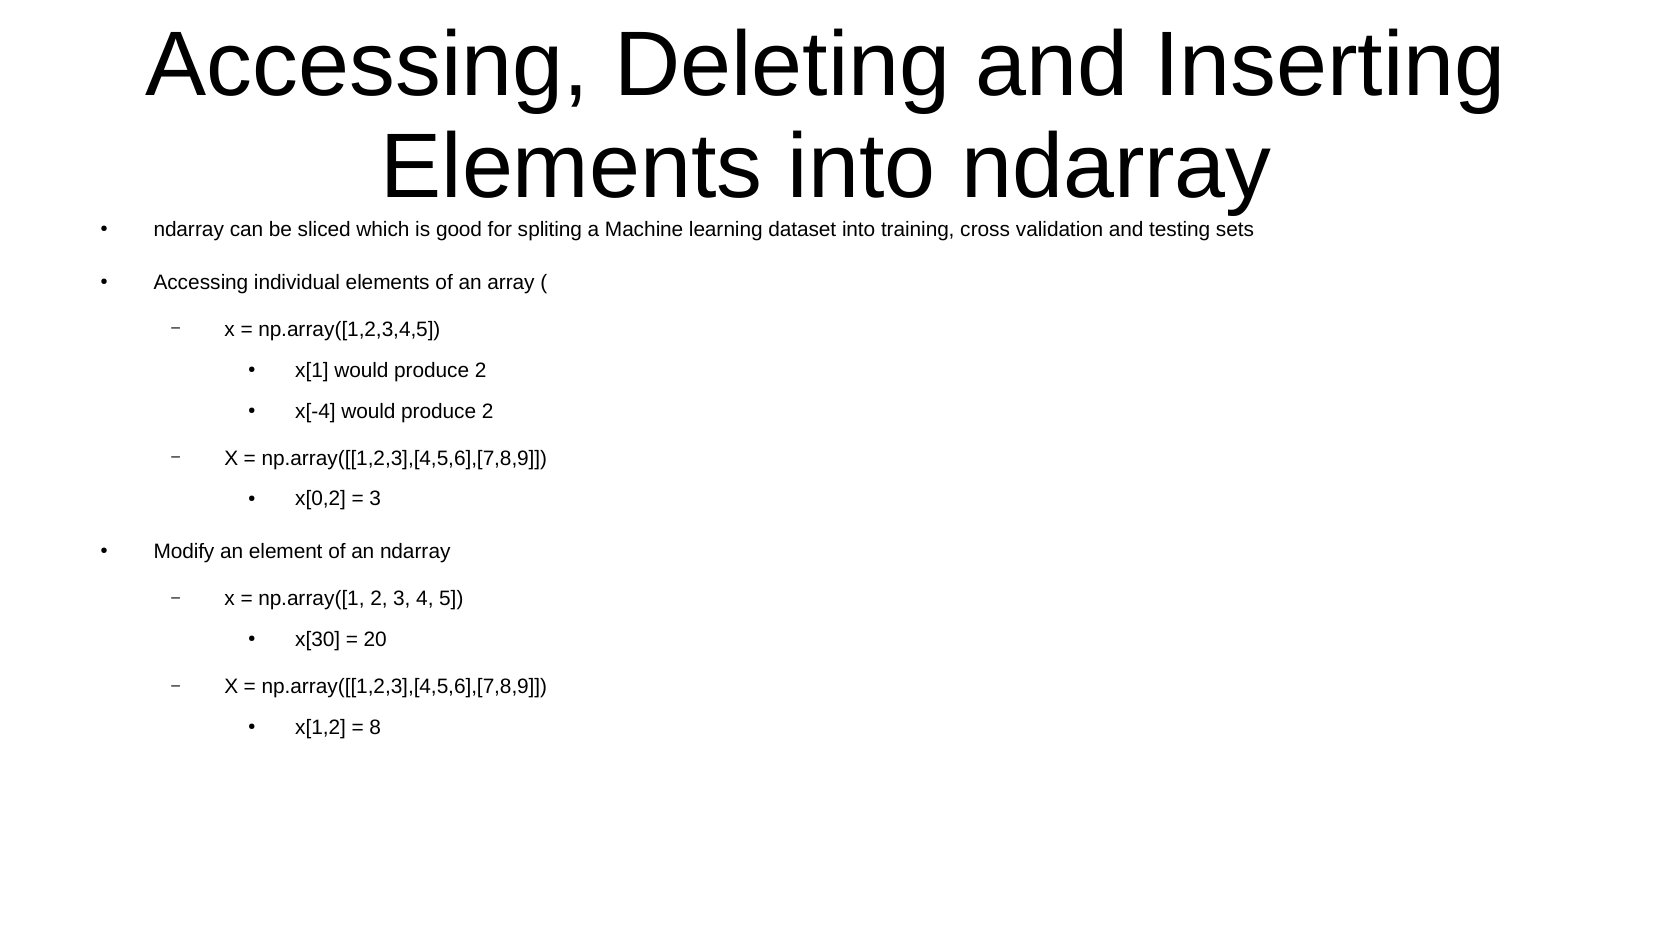

# Accessing, Deleting and Inserting Elements into ndarray
ndarray can be sliced which is good for spliting a Machine learning dataset into training, cross validation and testing sets
Accessing individual elements of an array (
x = np.array([1,2,3,4,5])
x[1] would produce 2
x[-4] would produce 2
X = np.array([[1,2,3],[4,5,6],[7,8,9]])
x[0,2] = 3
Modify an element of an ndarray
x = np.array([1, 2, 3, 4, 5])
x[30] = 20
X = np.array([[1,2,3],[4,5,6],[7,8,9]])
x[1,2] = 8